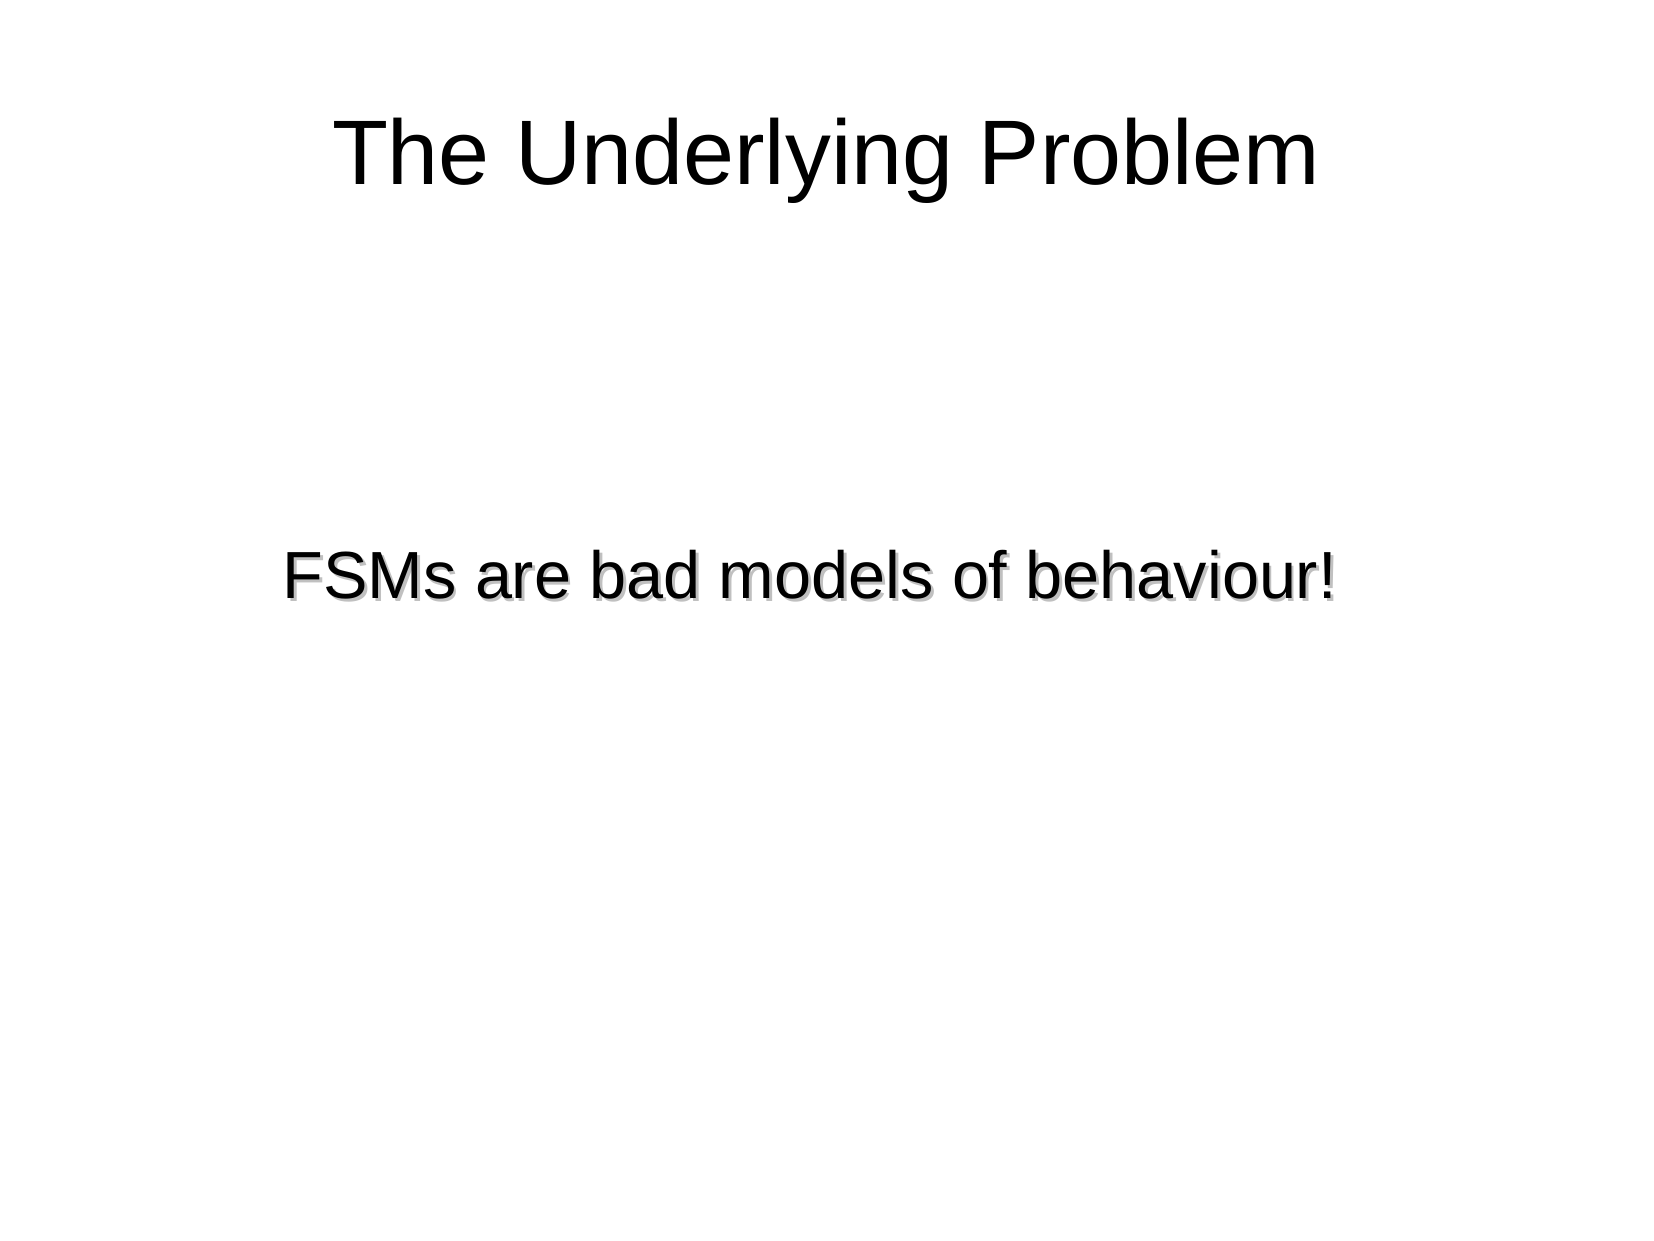

# The Underlying Problem
FSMs are bad models of behaviour!